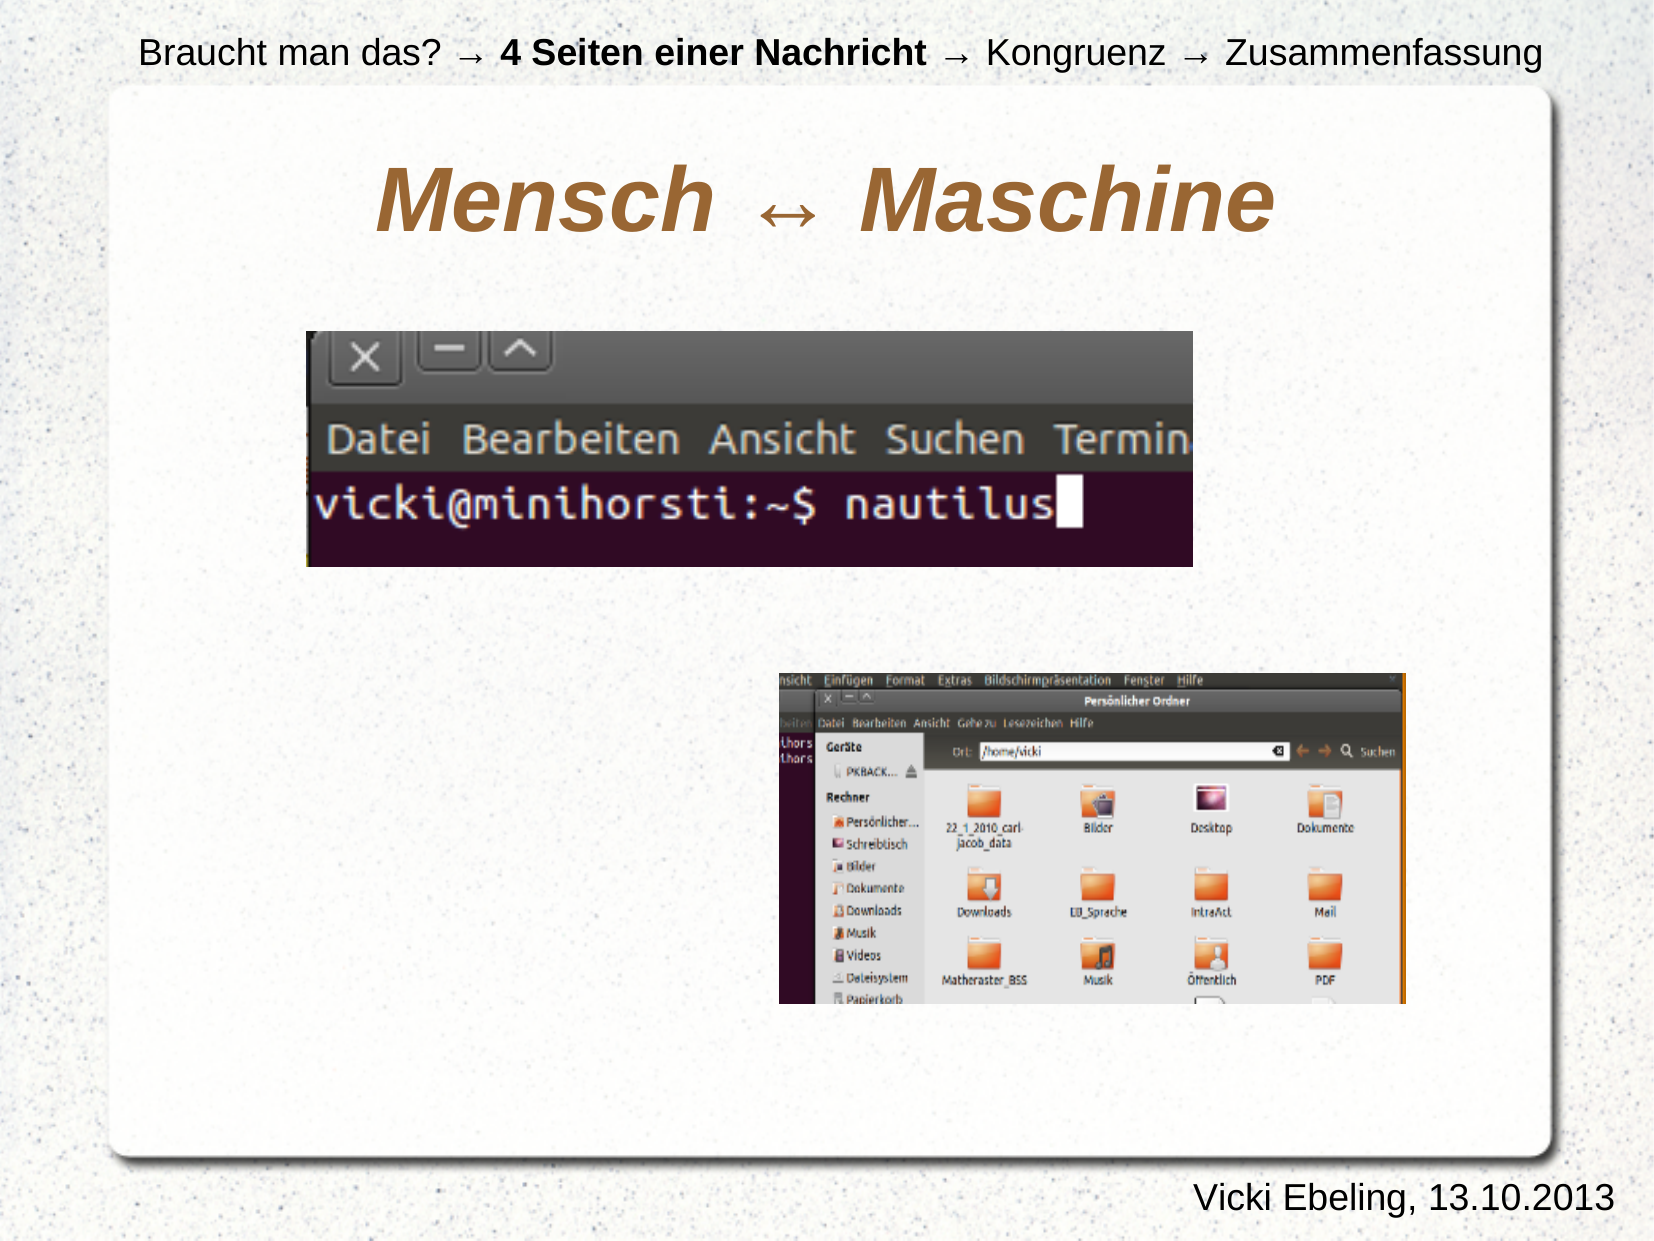

Braucht man das? → 4 Seiten einer Nachricht → Kongruenz → Zusammenfassung
# Mensch ↔ Maschine
Vicki Ebeling, 13.10.2013